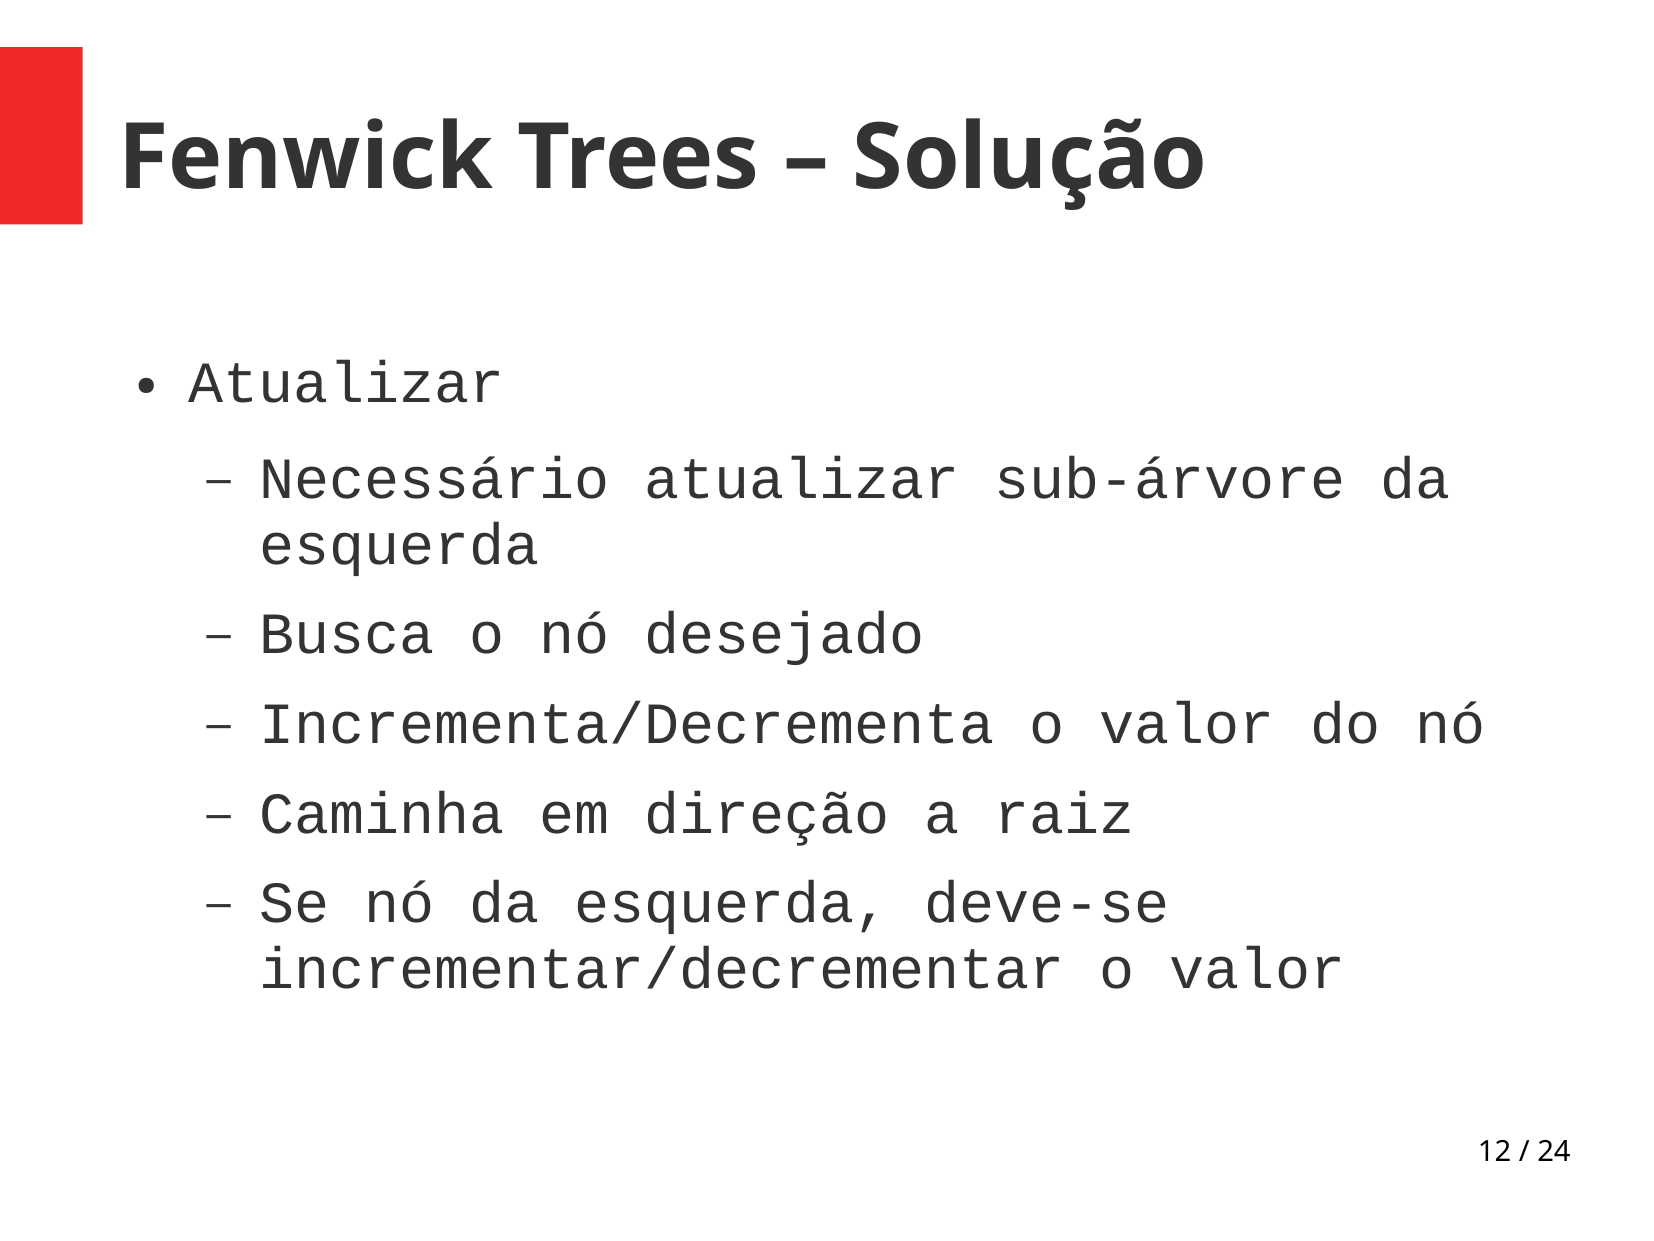

# Fenwick Trees – Solução
Atualizar
Necessário atualizar sub-árvore da esquerda
Busca o nó desejado
Incrementa/Decrementa o valor do nó
Caminha em direção a raiz
Se nó da esquerda, deve-se incrementar/decrementar o valor
12